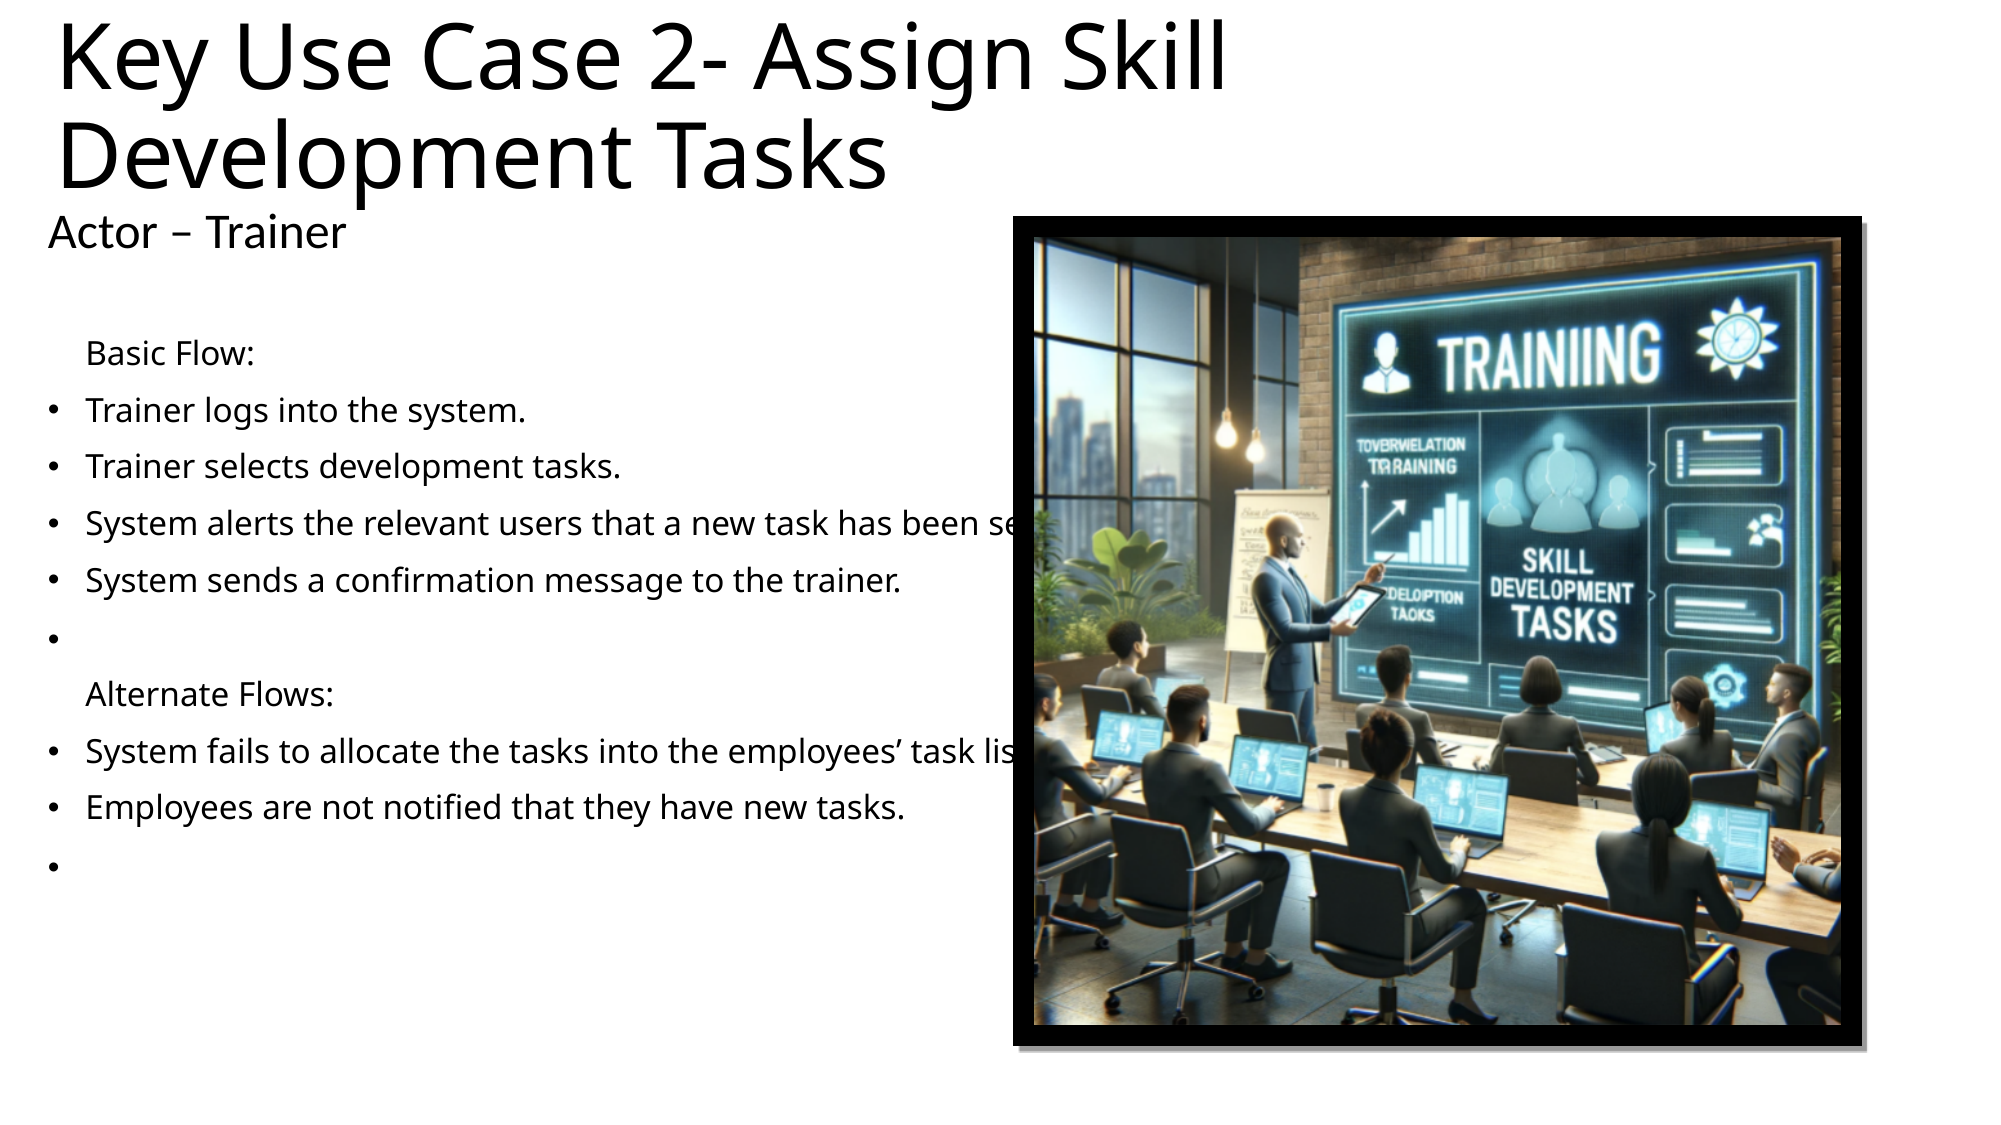

# Key Use Case 2- Assign Skill Development Tasks
Actor – Trainer
Basic Flow:
Trainer logs into the system.
Trainer selects development tasks.
System alerts the relevant users that a new task has been set.
System sends a confirmation message to the trainer.
Alternate Flows:
System fails to allocate the tasks into the employees’ task lists.
Employees are not notified that they have new tasks.